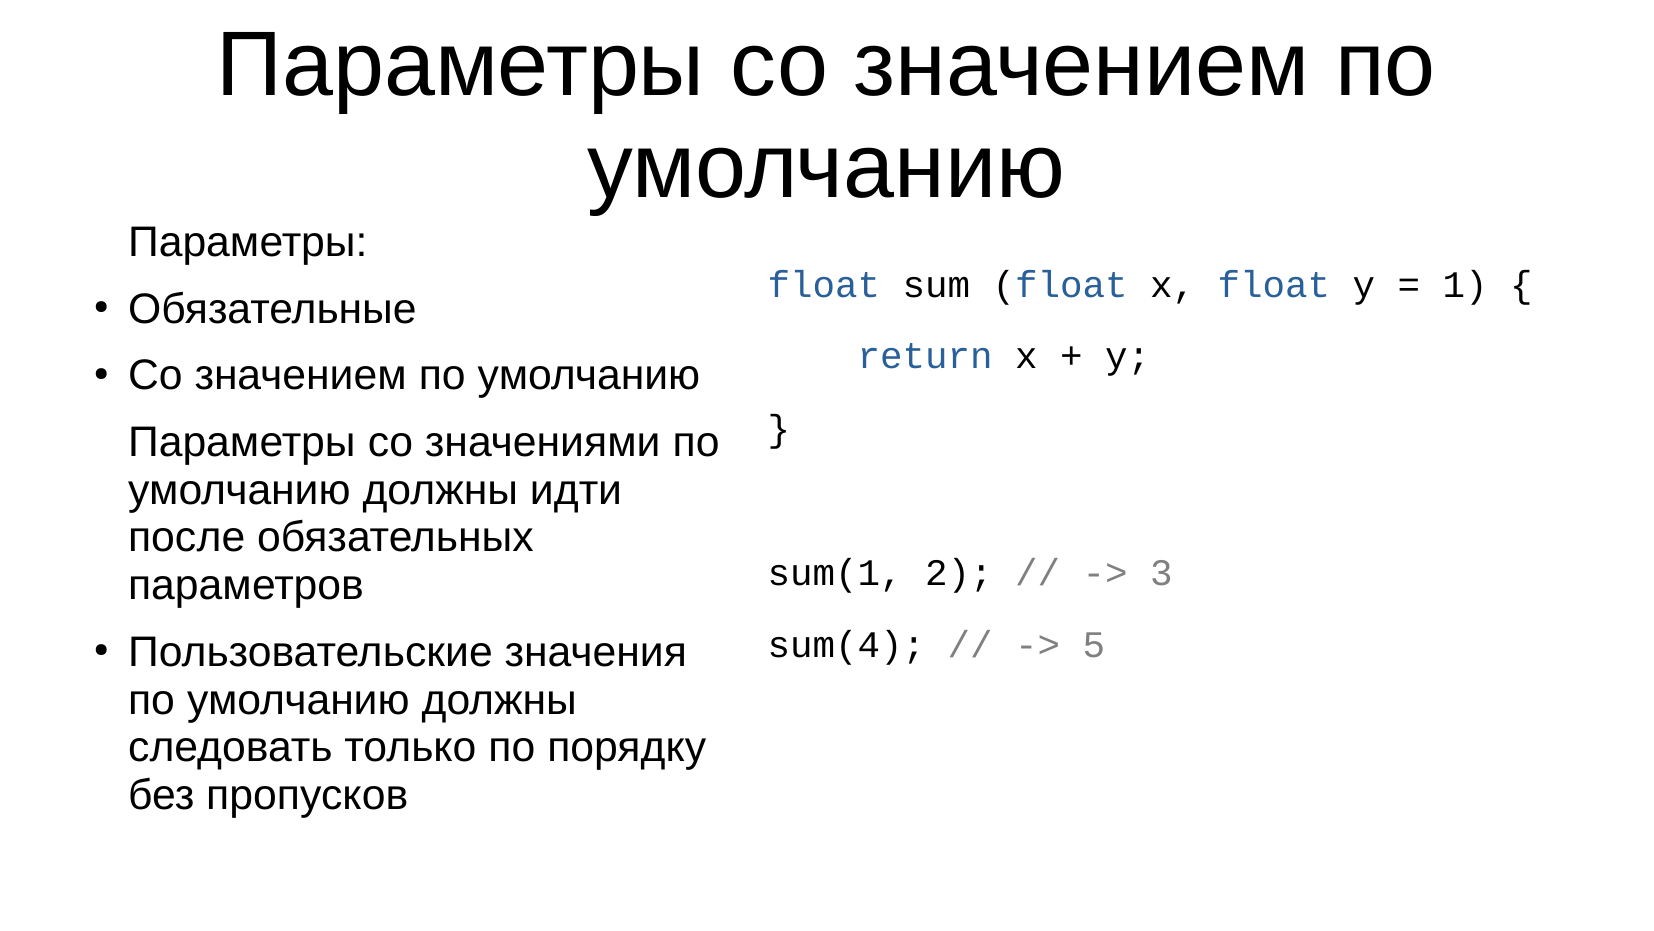

# Параметры со значением по умолчанию
Параметры:
Обязательные
Со значением по умолчанию
Параметры со значениями по умолчанию должны идти после обязательных параметров
Пользовательские значения по умолчанию должны следовать только по порядку без пропусков
float sum (float x, float y = 1) {
 return x + y;
}
sum(1, 2); // -> 3
sum(4); // -> 5